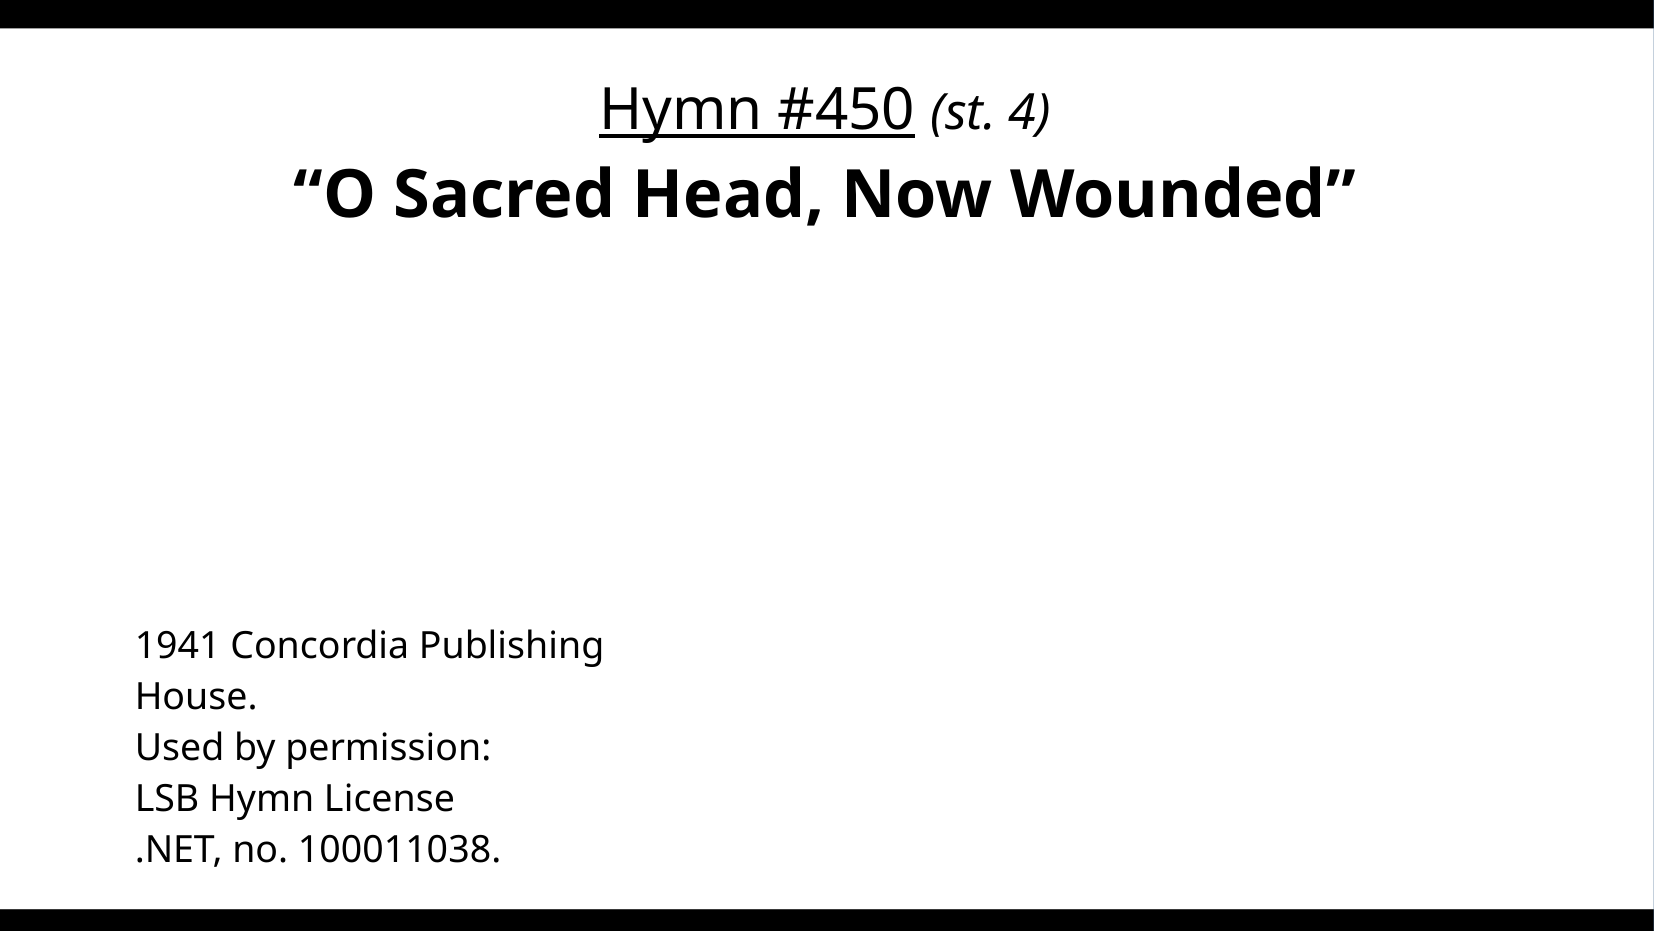

Hymn #450 (st. 4)
“O Sacred Head, Now Wounded”
1941 Concordia Publishing House.
Used by permission:
LSB Hymn License
.NET, no. 100011038.